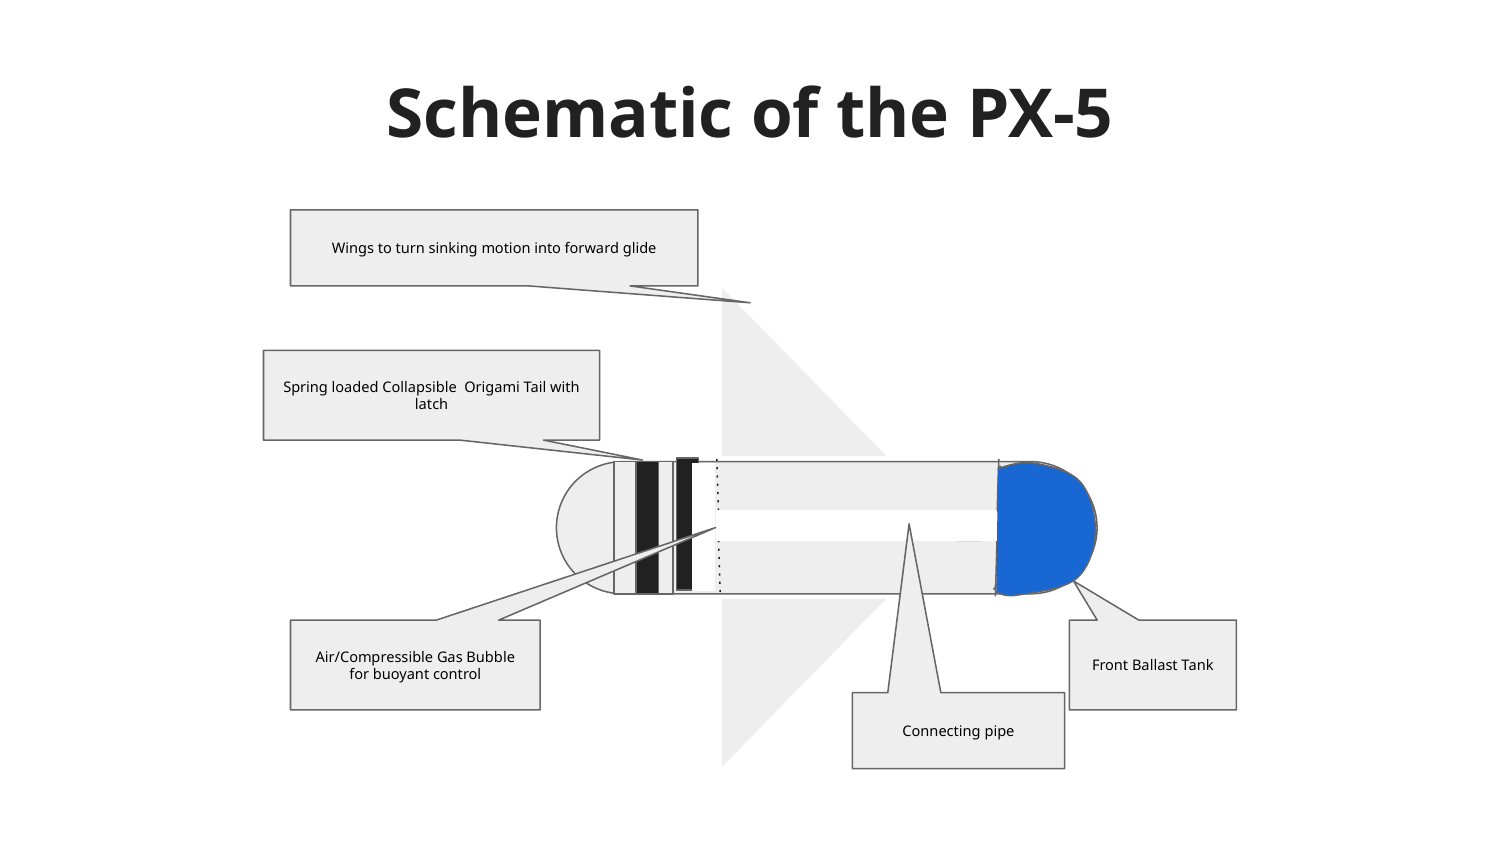

# Schematic of the PX-5
Wings to turn sinking motion into forward glide
Spring loaded Collapsible Origami Tail with latch
Air/Compressible Gas Bubble for buoyant control
Front Ballast Tank
Connecting pipe